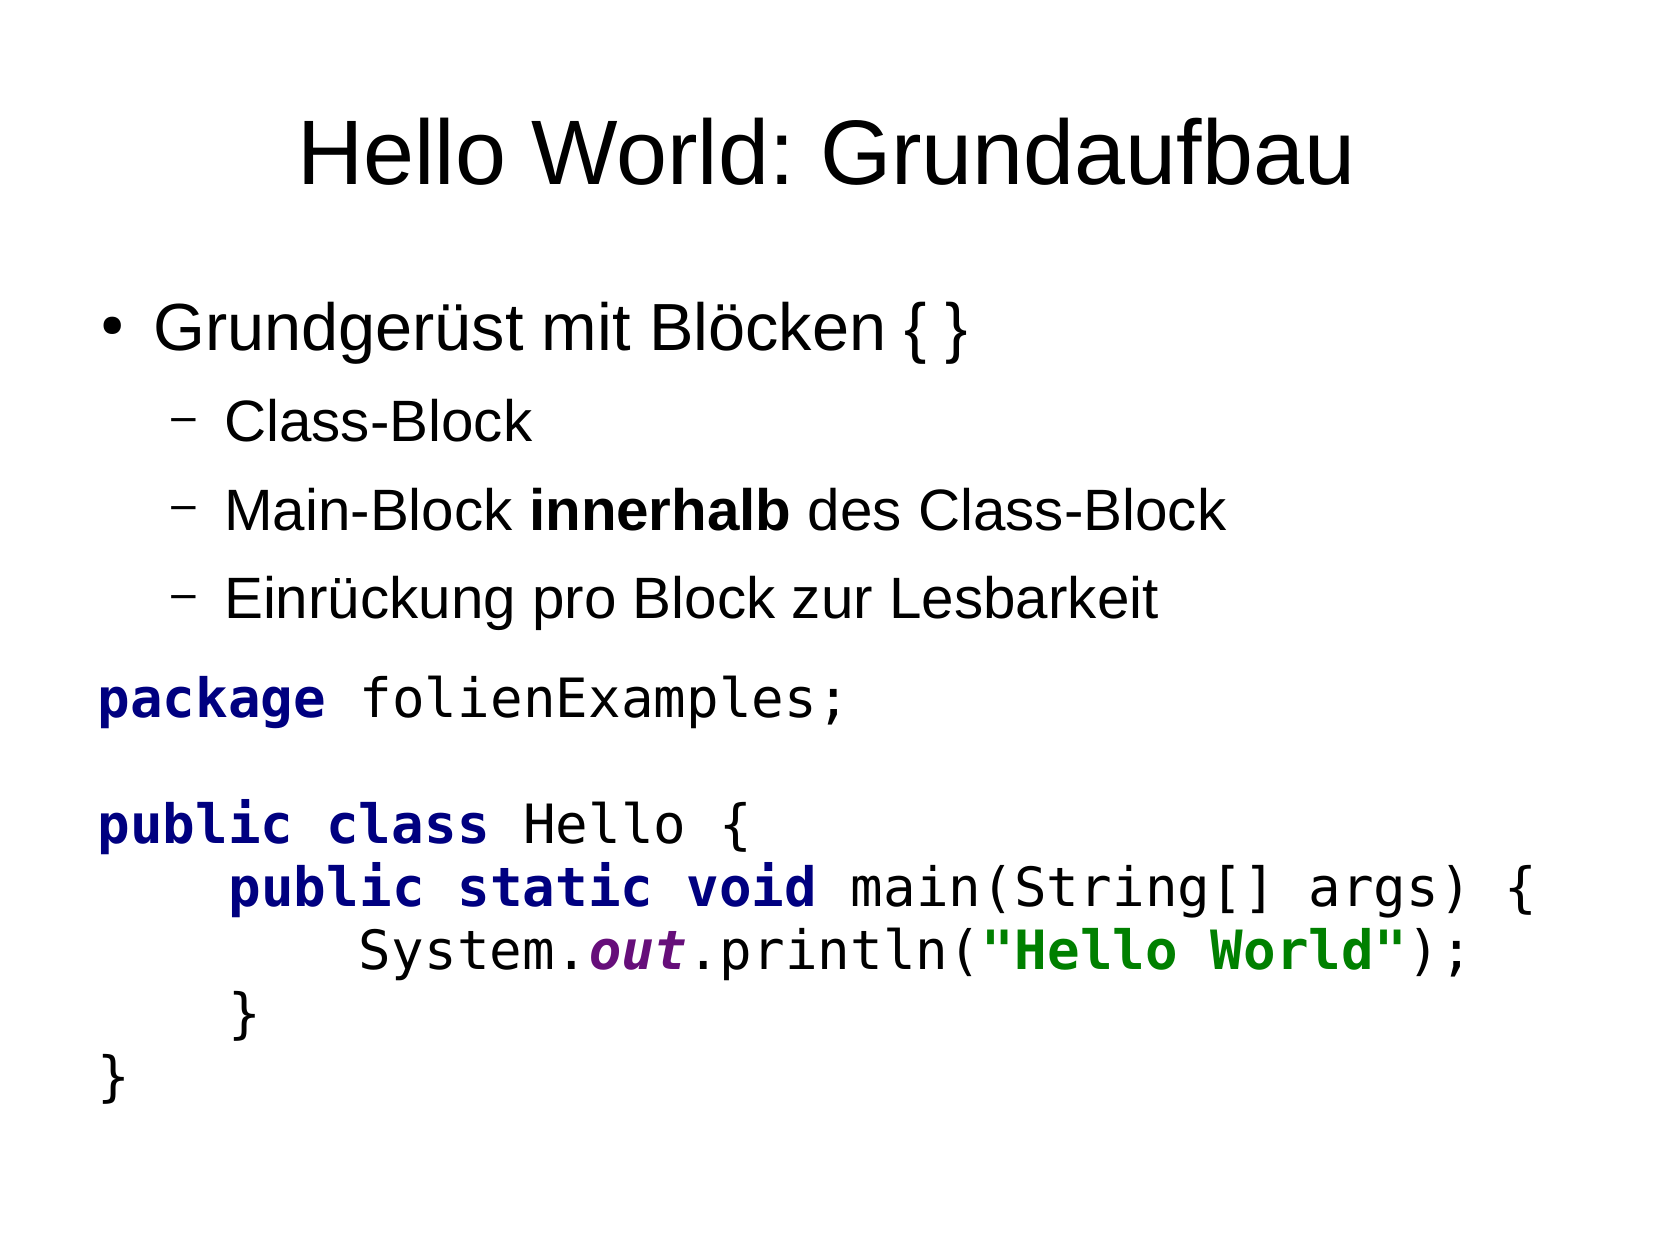

# Hello World: Grundaufbau
Grundgerüst mit Blöcken { }
Class-Block
Main-Block innerhalb des Class-Block
Einrückung pro Block zur Lesbarkeit
package folienExamples;
public class Hello {
 public static void main(String[] args) {
 System.out.println("Hello World");
 }
}